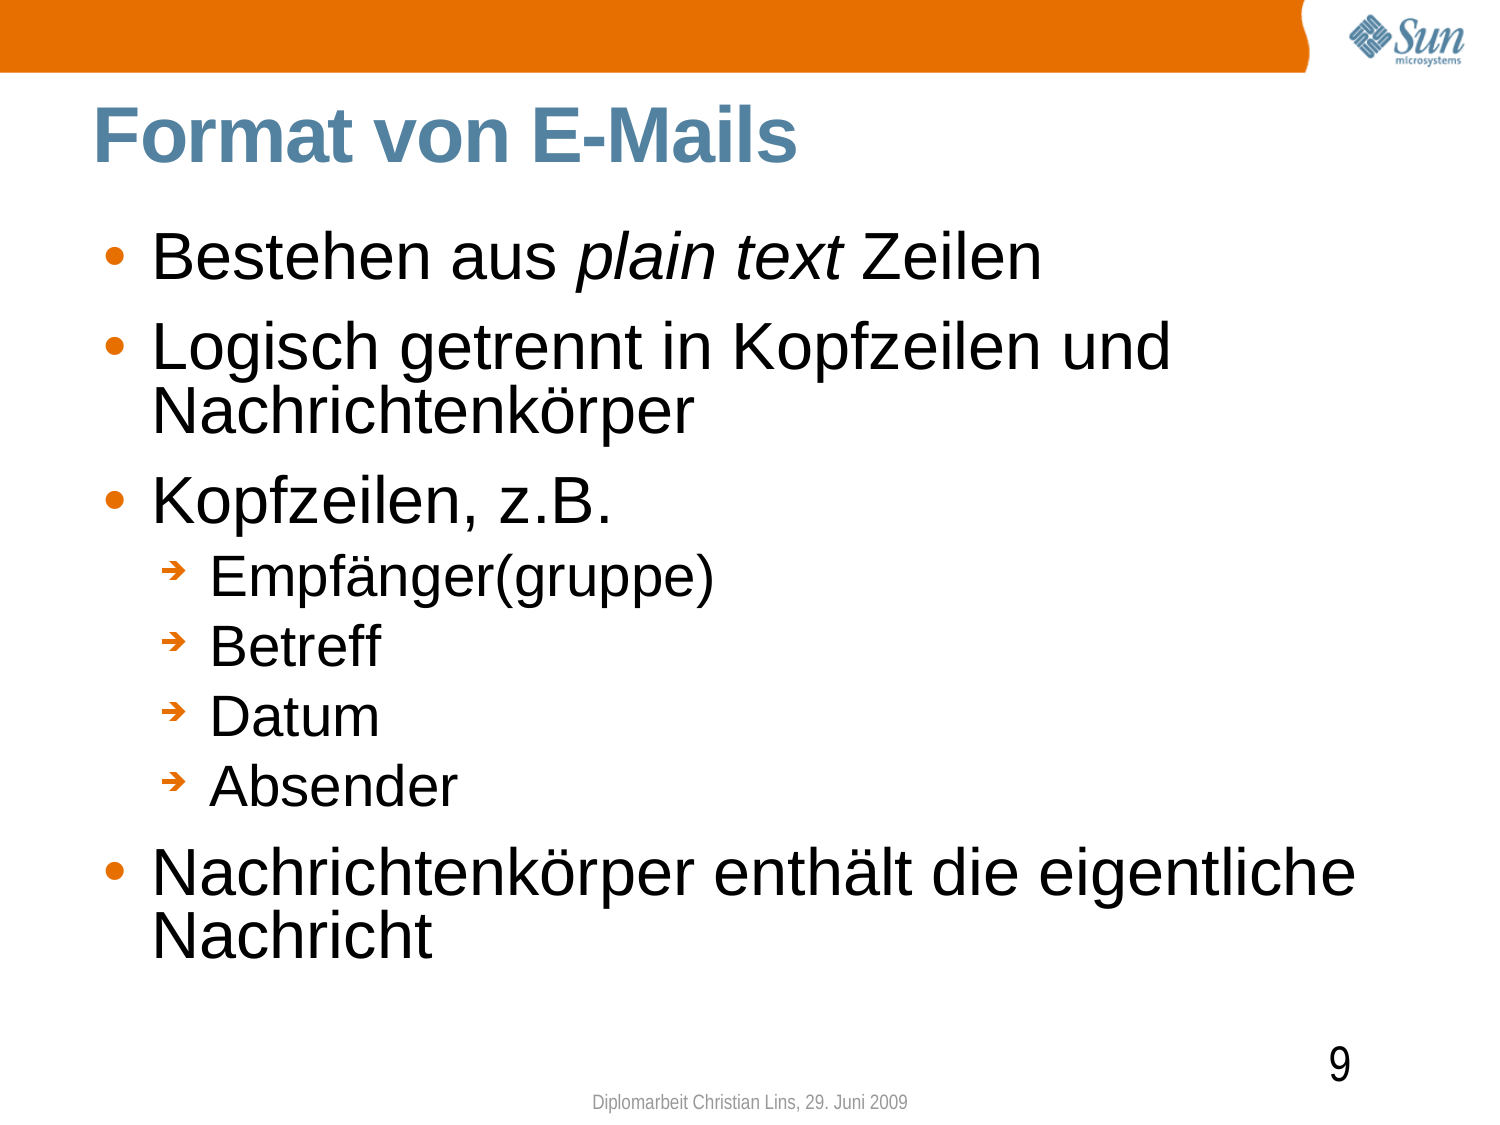

# Format von E-Mails
Bestehen aus plain text Zeilen
Logisch getrennt in Kopfzeilen und Nachrichtenkörper
Kopfzeilen, z.B.
Empfänger(gruppe)
Betreff
Datum
Absender
Nachrichtenkörper enthält die eigentliche Nachricht